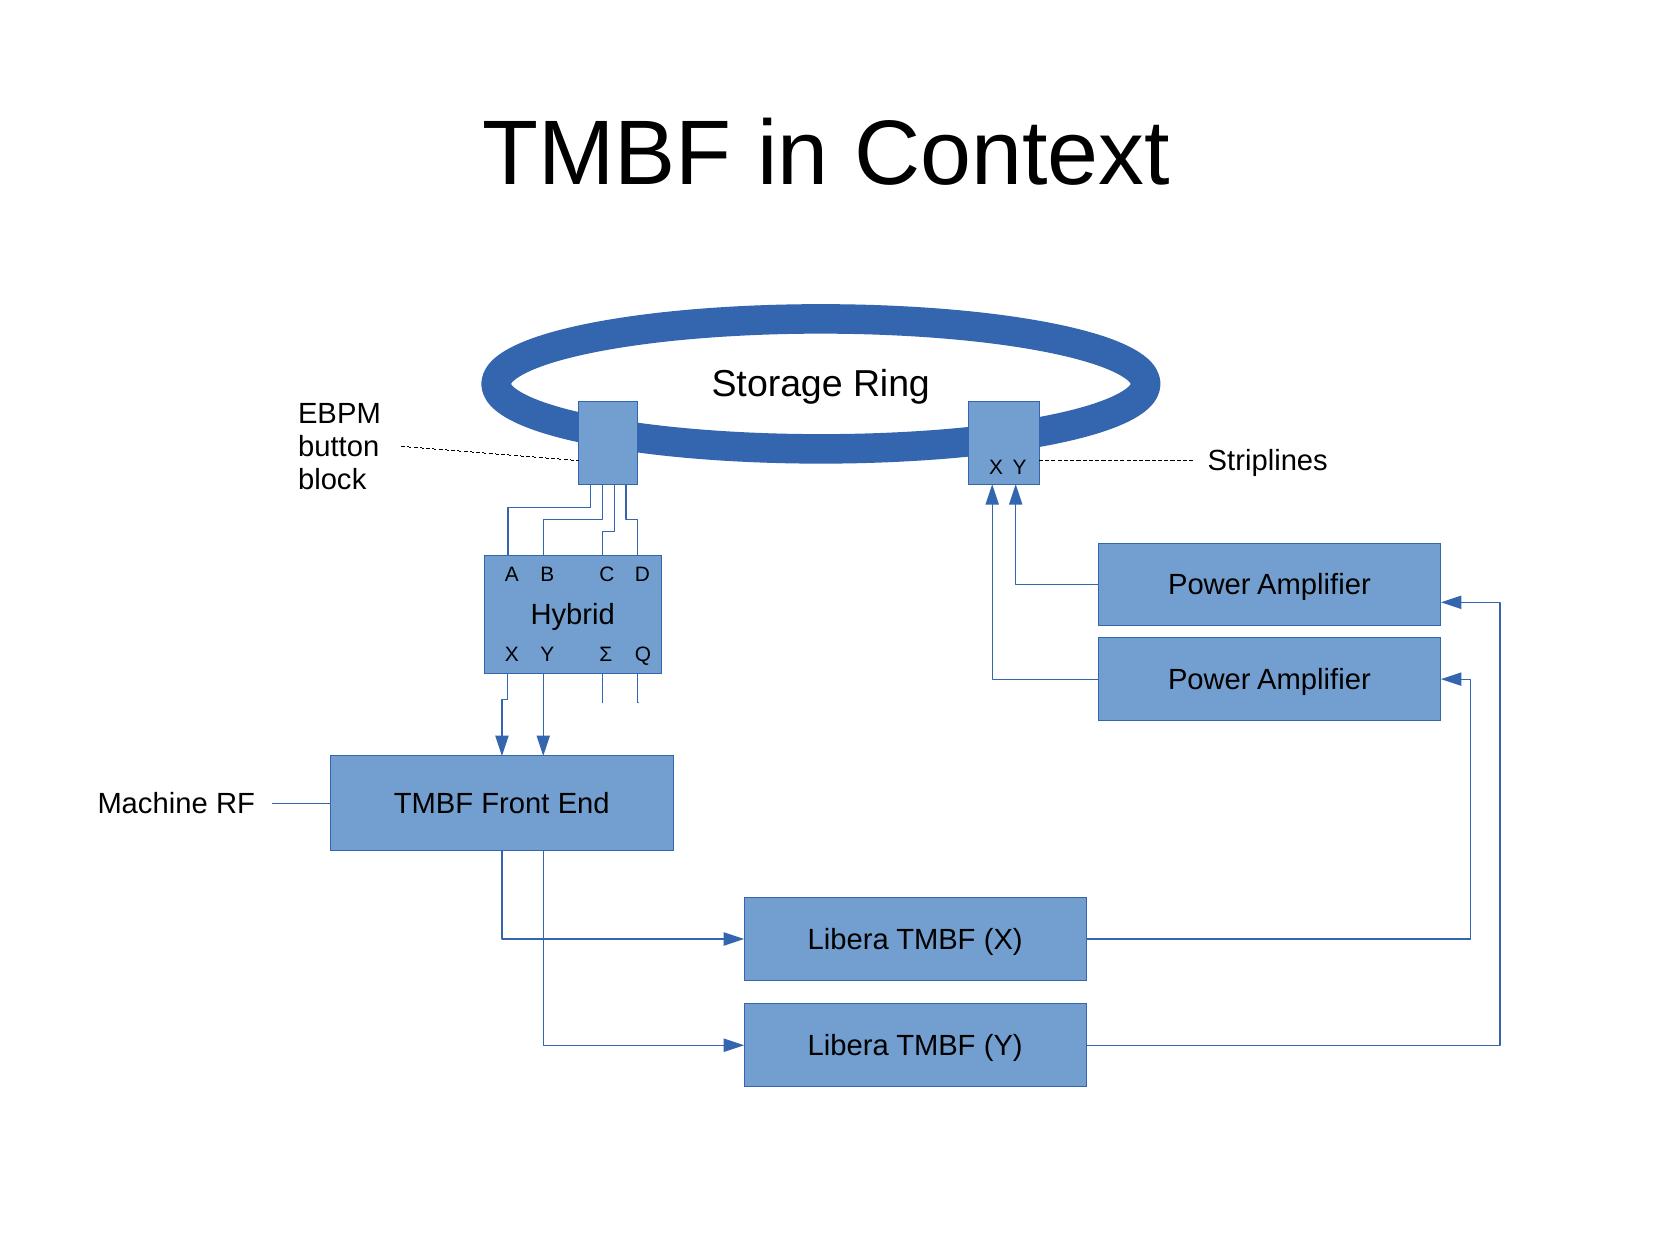

# TMBF in Context
Storage Ring
EBPM button block
Striplines
X
Y
Power Amplifier
Hybrid
A
B
C
D
Y
Σ
Q
X
Power Amplifier
TMBF Front End
Machine RF
Libera TMBF (X)
Libera TMBF (Y)